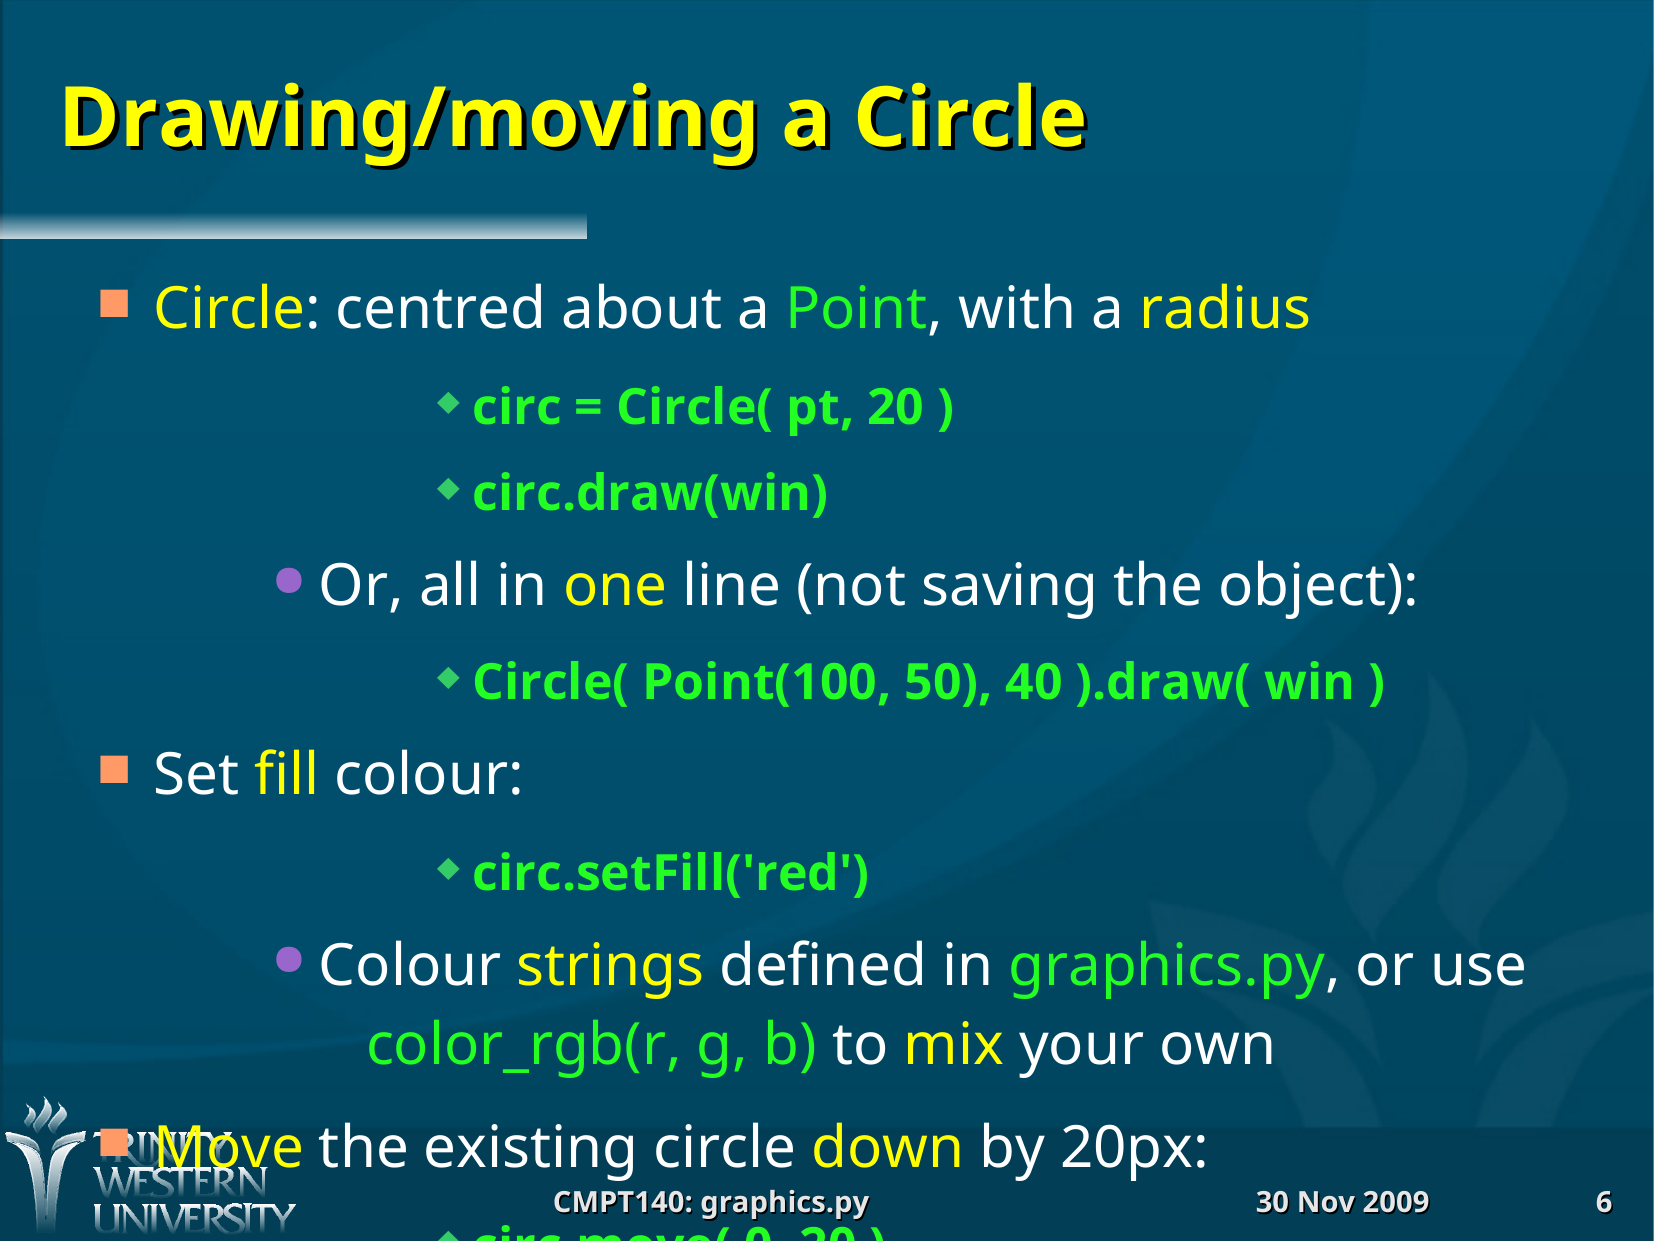

# Drawing/moving a Circle
Circle: centred about a Point, with a radius
circ = Circle( pt, 20 )
circ.draw(win)
Or, all in one line (not saving the object):
Circle( Point(100, 50), 40 ).draw( win )
Set fill colour:
circ.setFill('red')
Colour strings defined in graphics.py, or use color_rgb(r, g, b) to mix your own
Move the existing circle down by 20px:
circ.move( 0, 20 )
CMPT140: graphics.py
30 Nov 2009
6